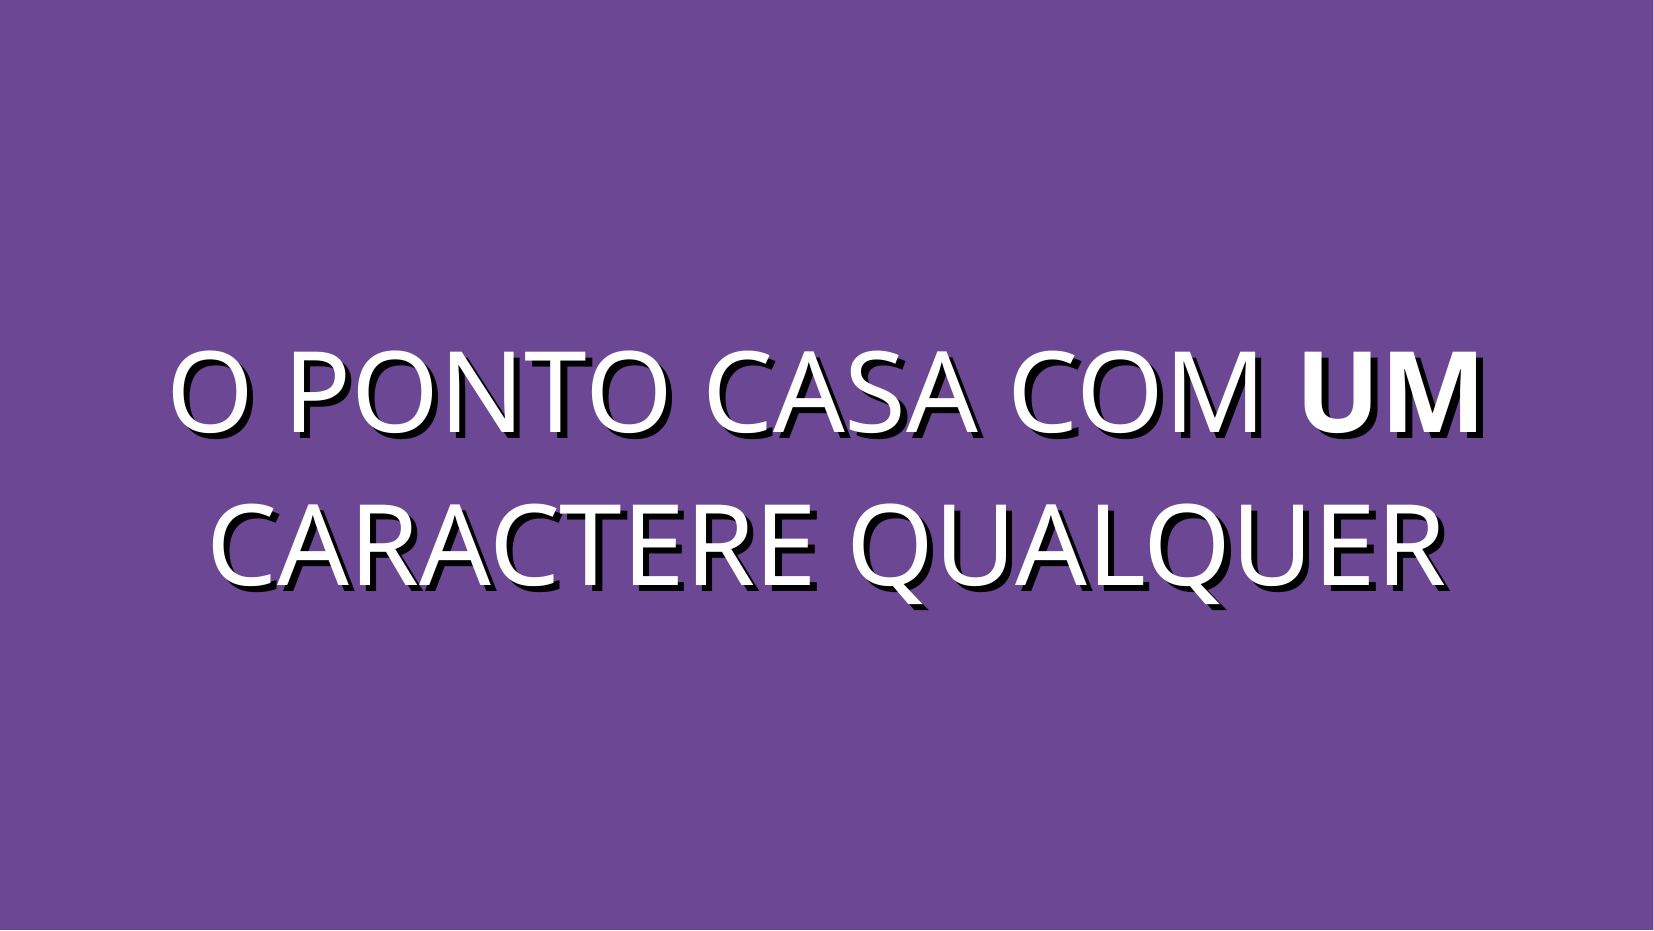

# O PONTO CASA COM UM CARACTERE QUALQUER